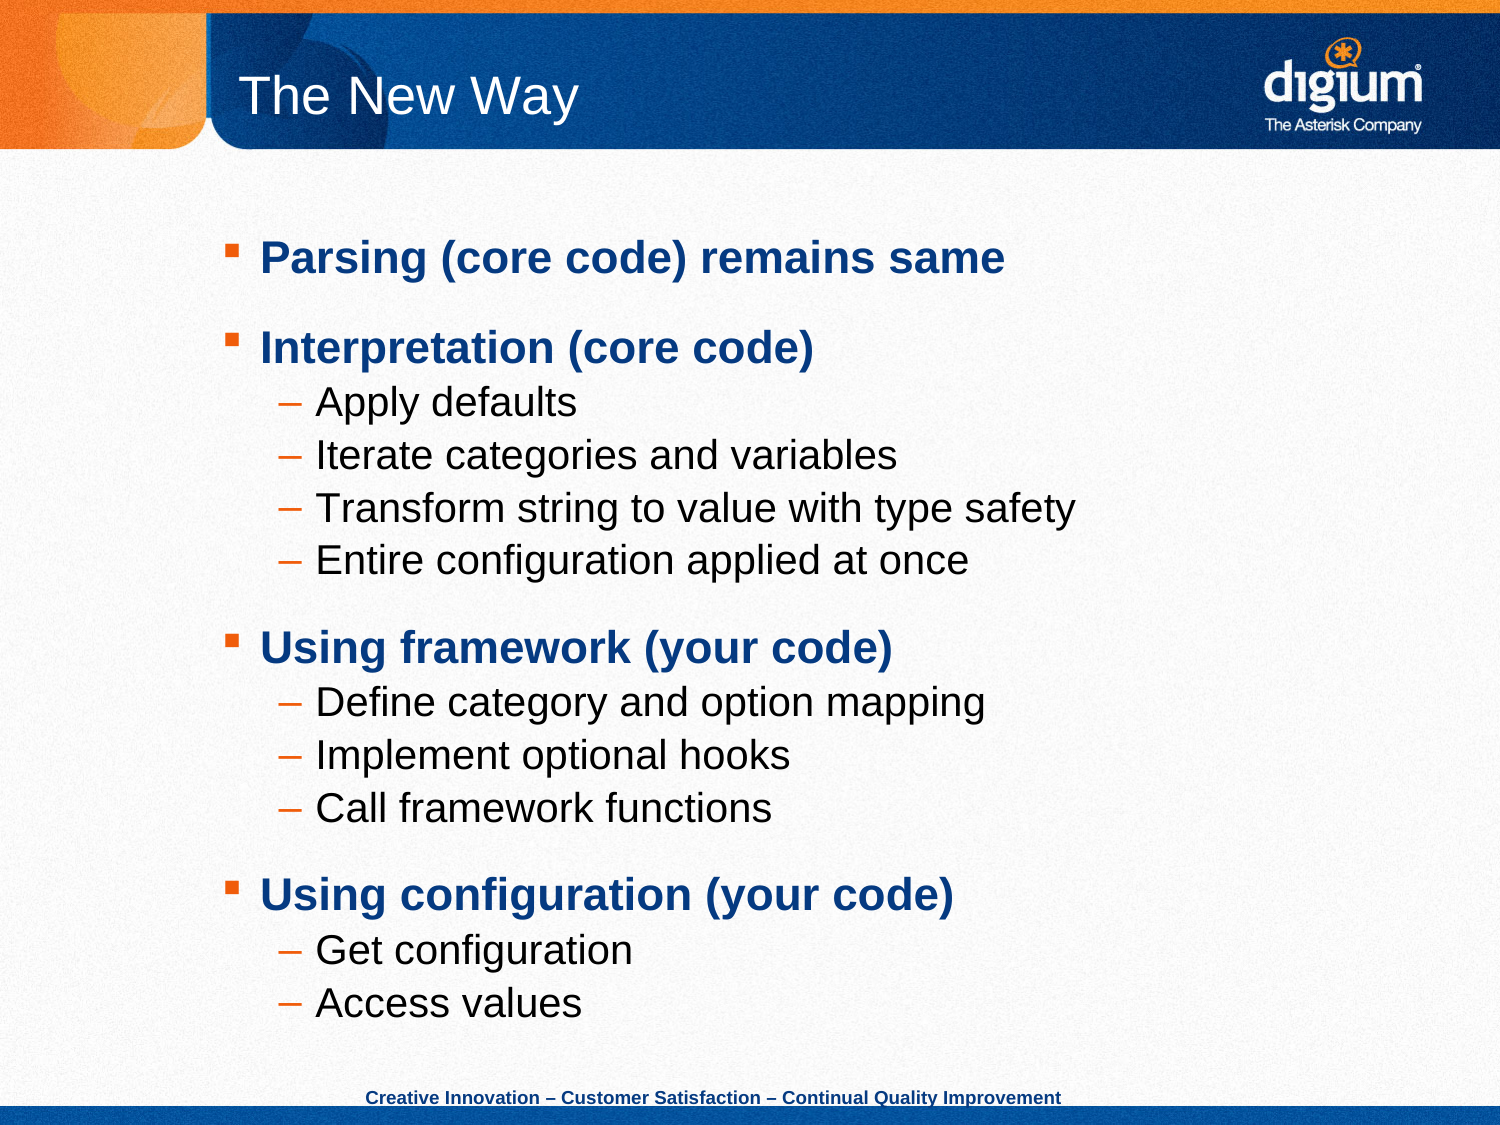

# The New Way
Parsing (core code) remains same
Interpretation (core code)
Apply defaults
Iterate categories and variables
Transform string to value with type safety
Entire configuration applied at once
Using framework (your code)
Define category and option mapping
Implement optional hooks
Call framework functions
Using configuration (your code)
Get configuration
Access values